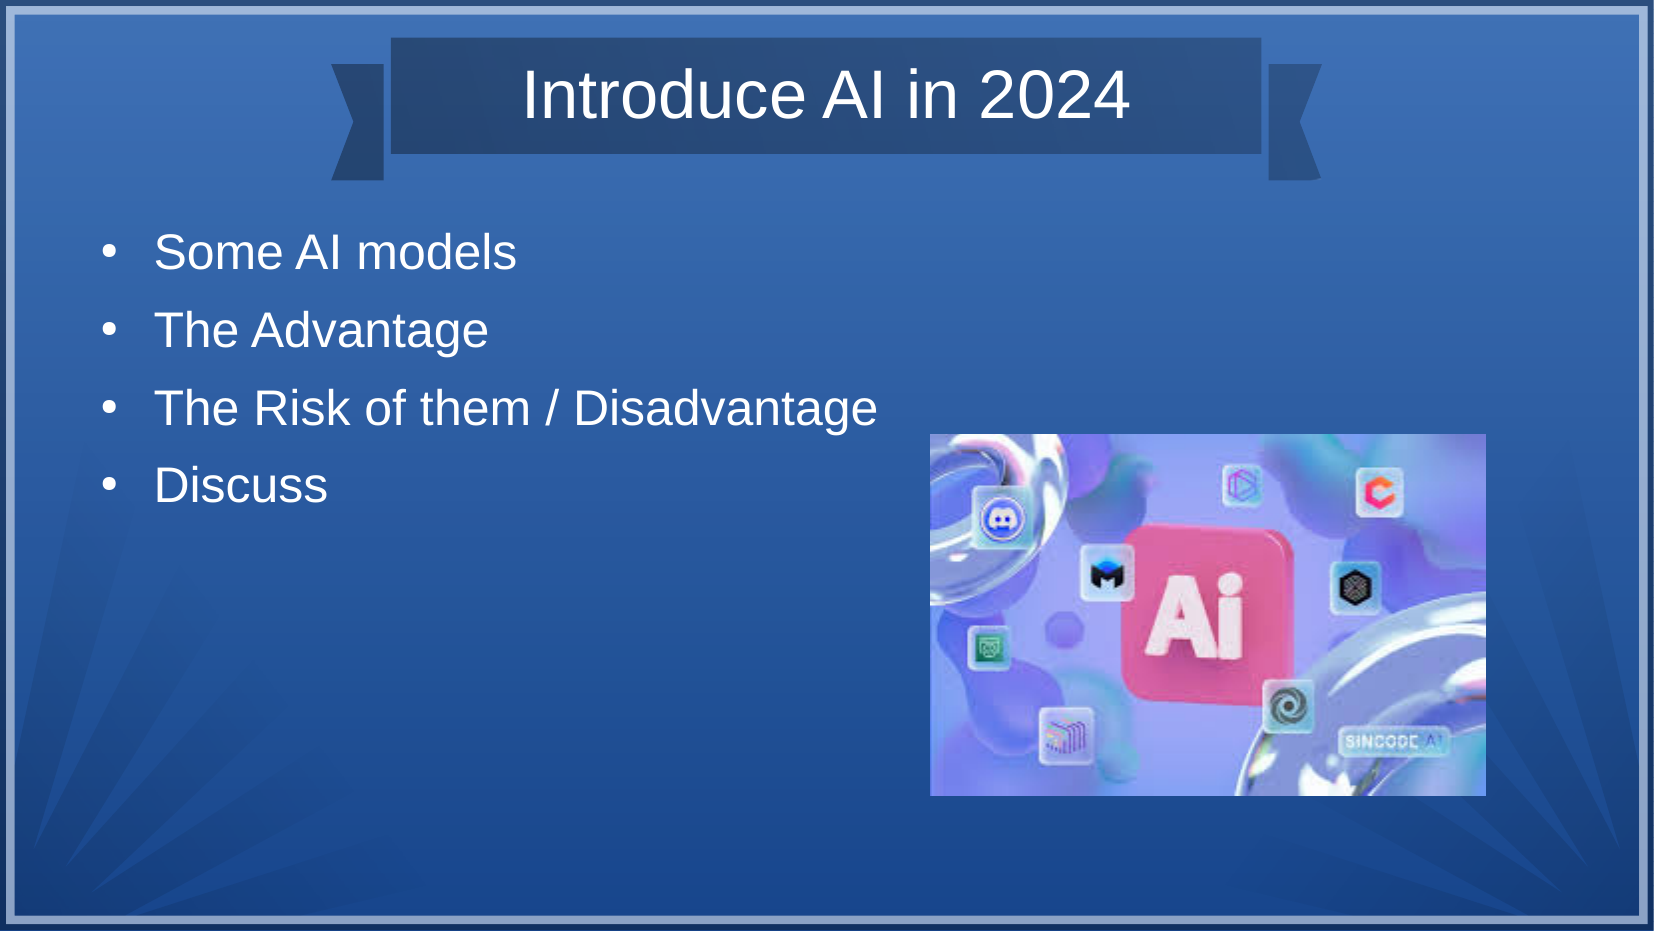

# Introduce AI in 2024
Some AI models
The Advantage
The Risk of them / Disadvantage
Discuss